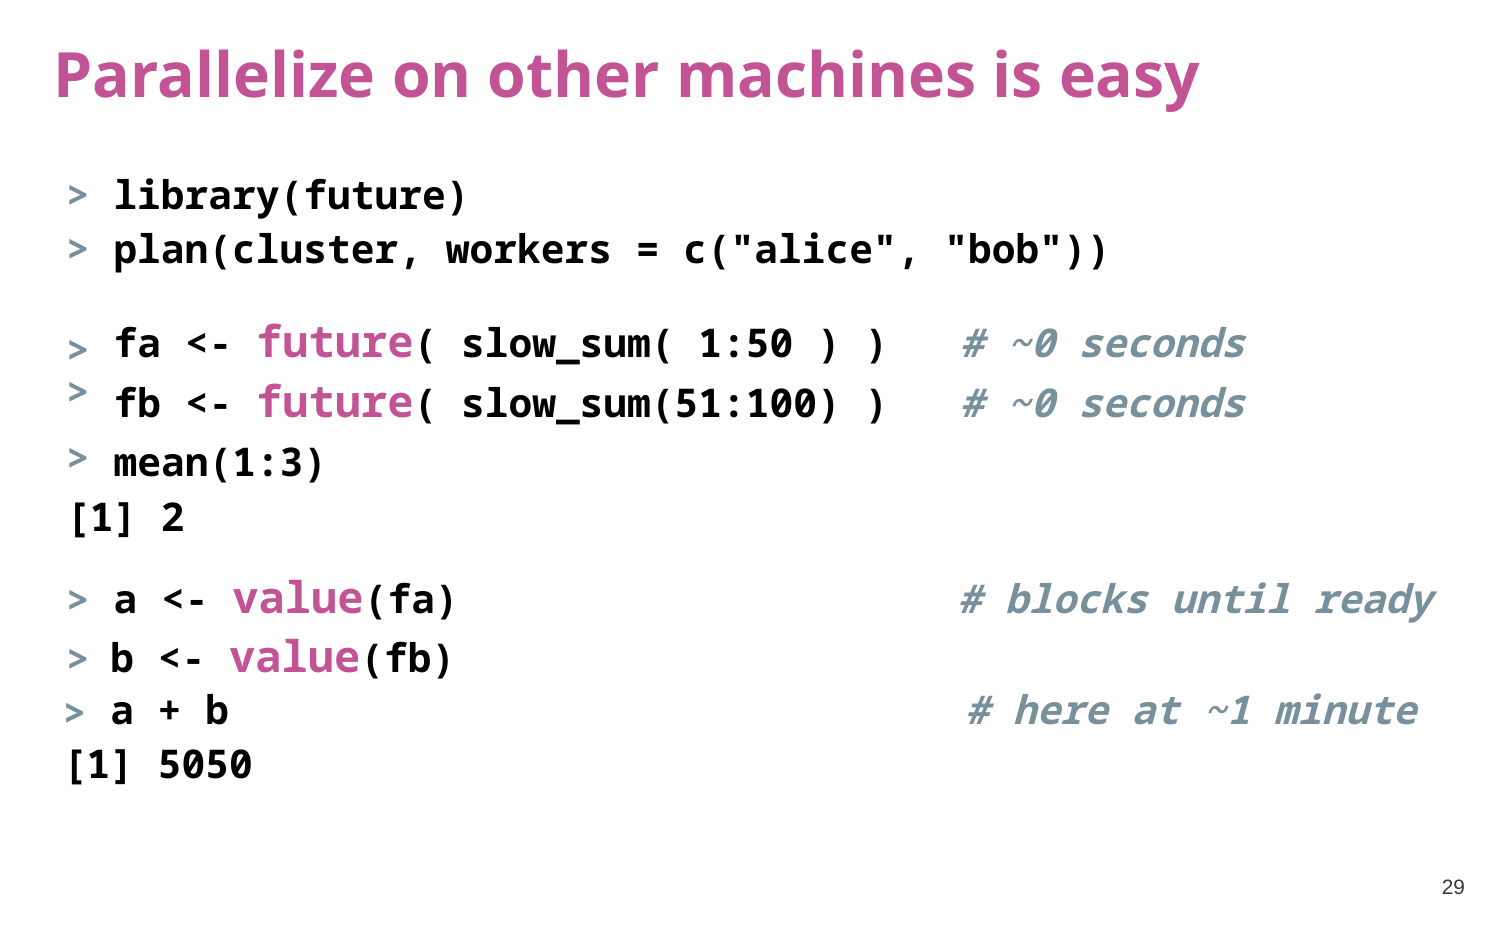

# Parallelize on other machines is easy
> library(future)
> plan(cluster, workers = c("alice", "bob"))
>
 fa <- future( slow_sum( 1:50 ) ) # ~0 seconds
>
 fb <- future( slow_sum(51:100) ) # ~0 seconds
>
 mean(1:3)
[1] 2
>
 a <- value(fa) # blocks until ready
 b <- value(fb)
>
>
 a + b # here at ~1 minute
[1] 5050